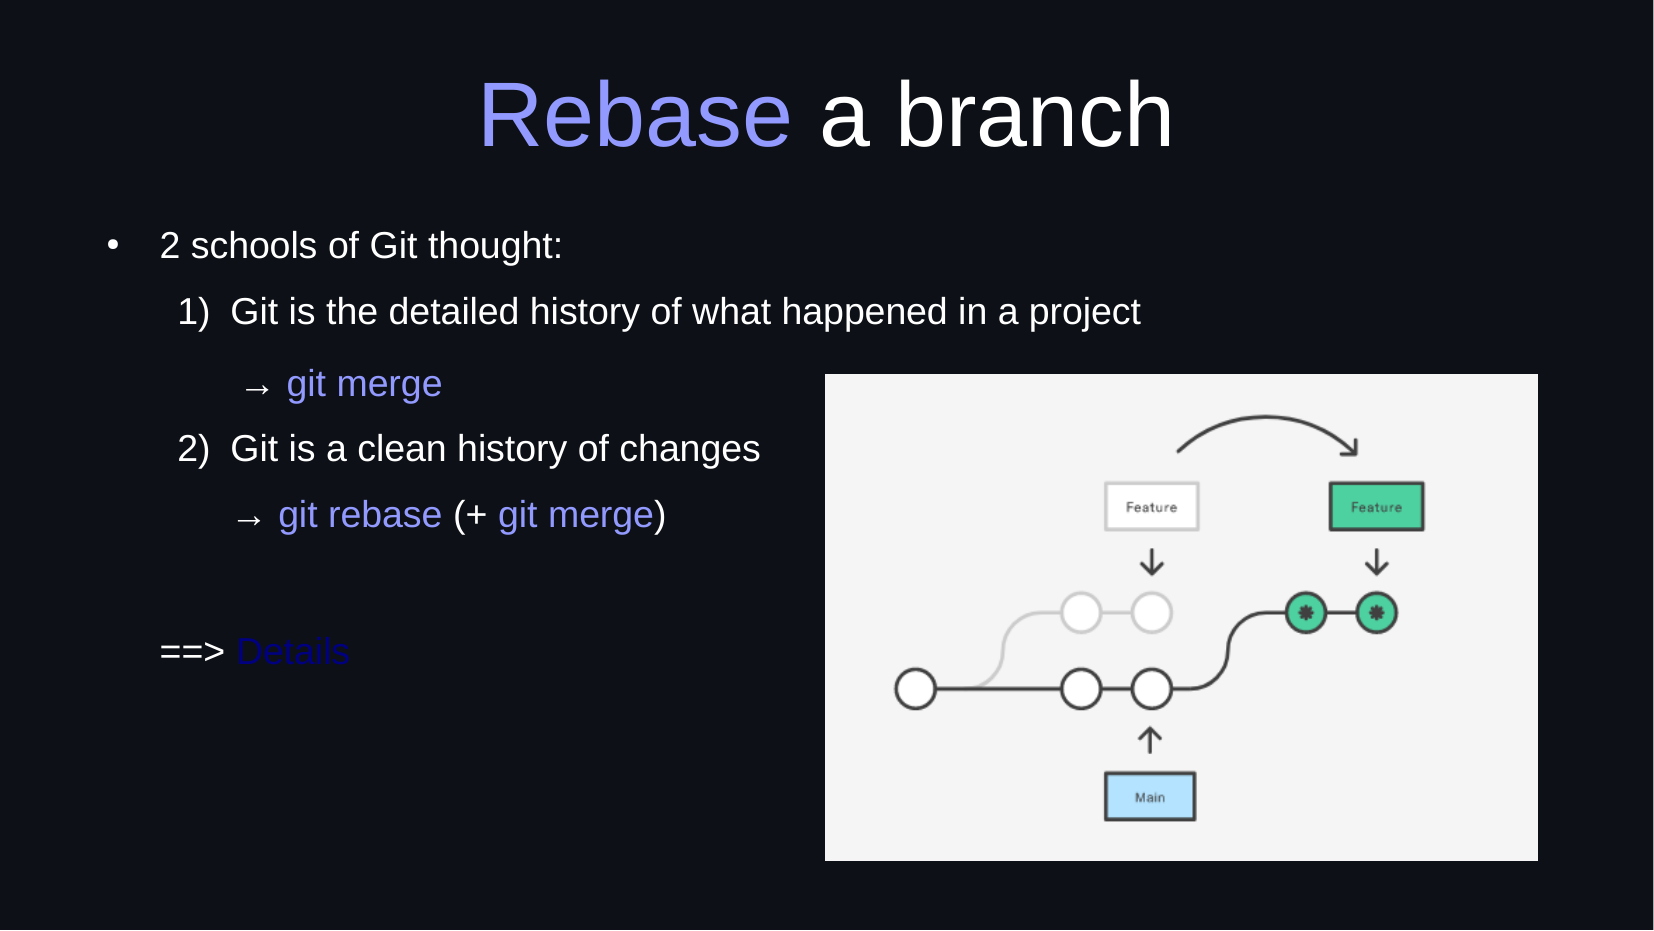

# Rebase a branch
2 schools of Git thought:
Git is the detailed history of what happened in a project
 		→ git merge
Git is a clean history of changes
→ git rebase (+ git merge)
==> Details